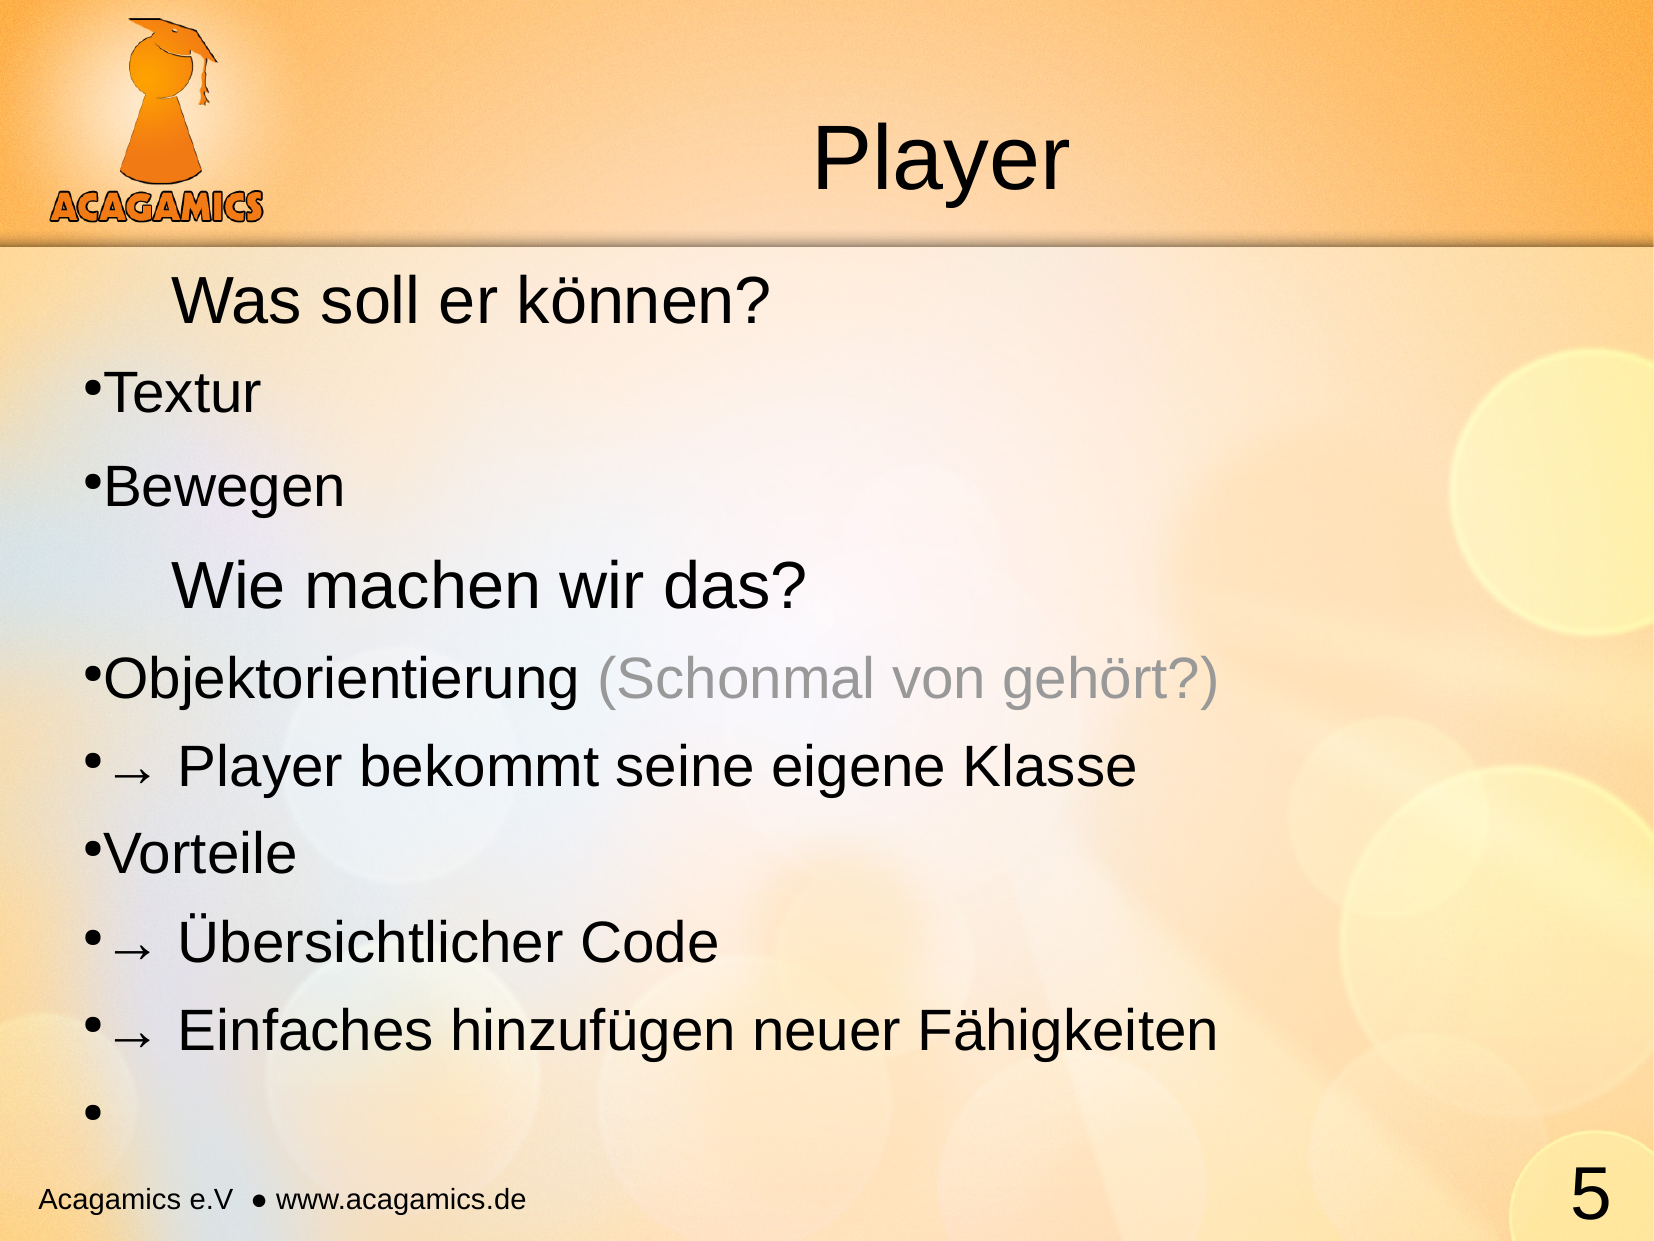

# Player
Was soll er können?
Textur
Bewegen
Wie machen wir das?
Objektorientierung (Schonmal von gehört?)
→ Player bekommt seine eigene Klasse
Vorteile
→ Übersichtlicher Code
→ Einfaches hinzufügen neuer Fähigkeiten